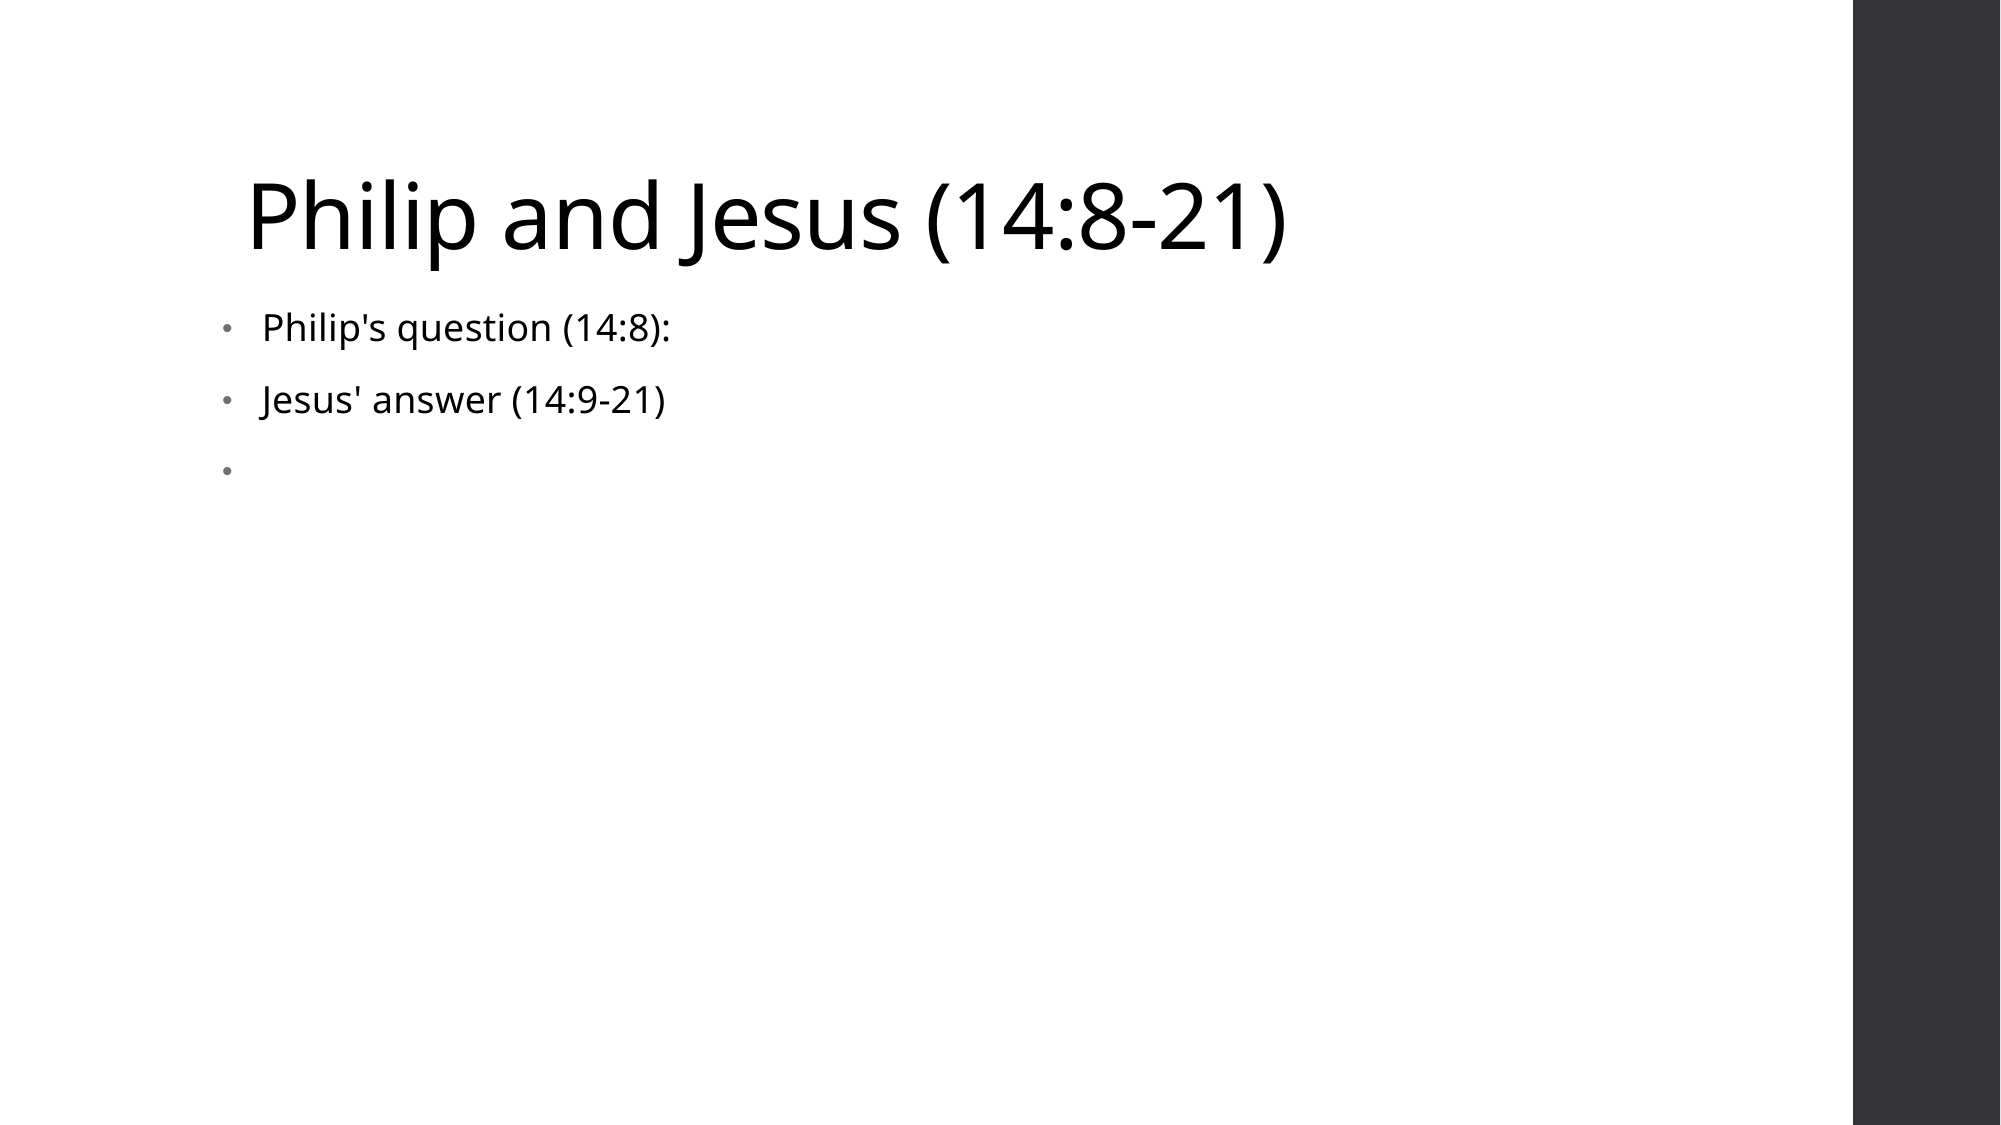

# Philip and Jesus (14:8-21)
 Philip's question (14:8):
 Jesus' answer (14:9-21)